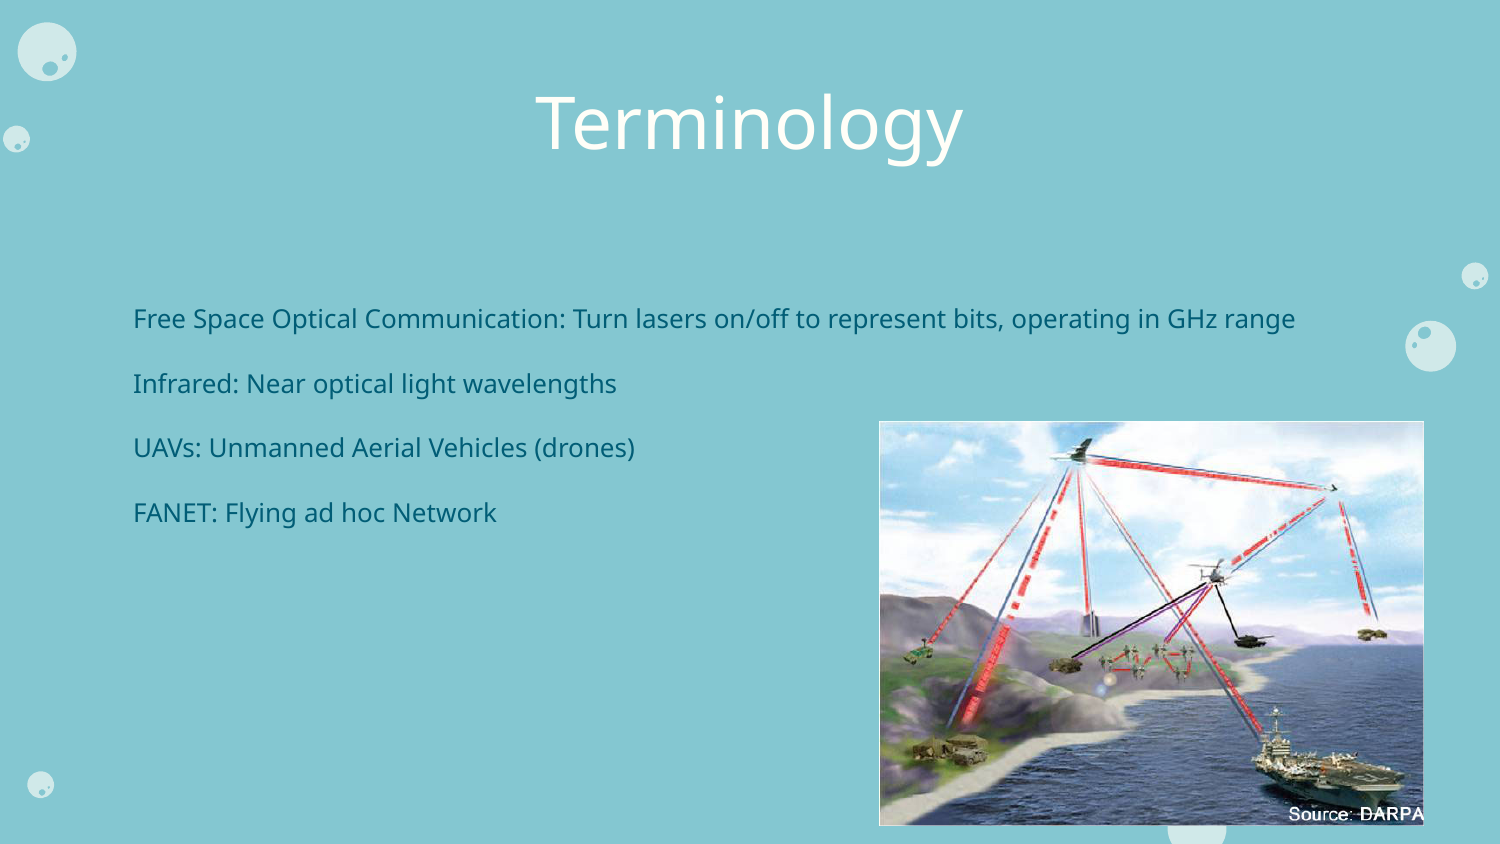

# Terminology
Free Space Optical Communication: Turn lasers on/off to represent bits, operating in GHz range
Infrared: Near optical light wavelengths
UAVs: Unmanned Aerial Vehicles (drones)
FANET: Flying ad hoc Network